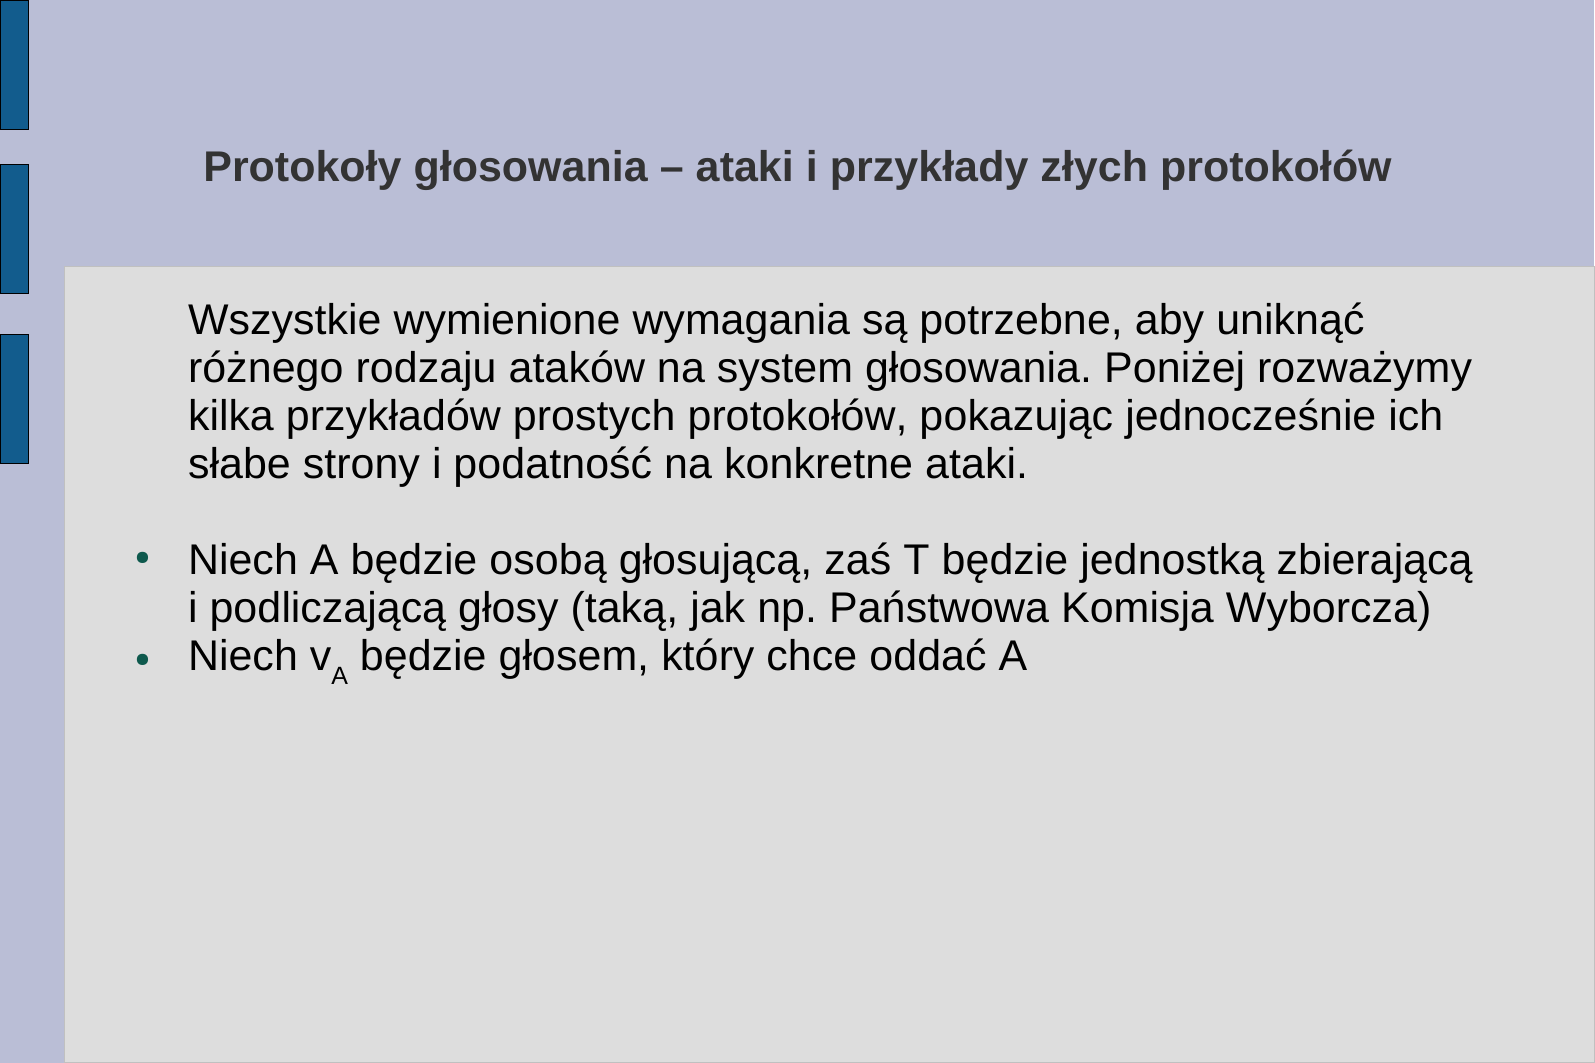

# Protokoły głosowania – ataki i przykłady złych protokołów
Wszystkie wymienione wymagania są potrzebne, aby uniknąć różnego rodzaju ataków na system głosowania. Poniżej rozważymy kilka przykładów prostych protokołów, pokazując jednocześnie ich słabe strony i podatność na konkretne ataki.
Niech A będzie osobą głosującą, zaś T będzie jednostką zbierającą i podliczającą głosy (taką, jak np. Państwowa Komisja Wyborcza)
Niech vA będzie głosem, który chce oddać A